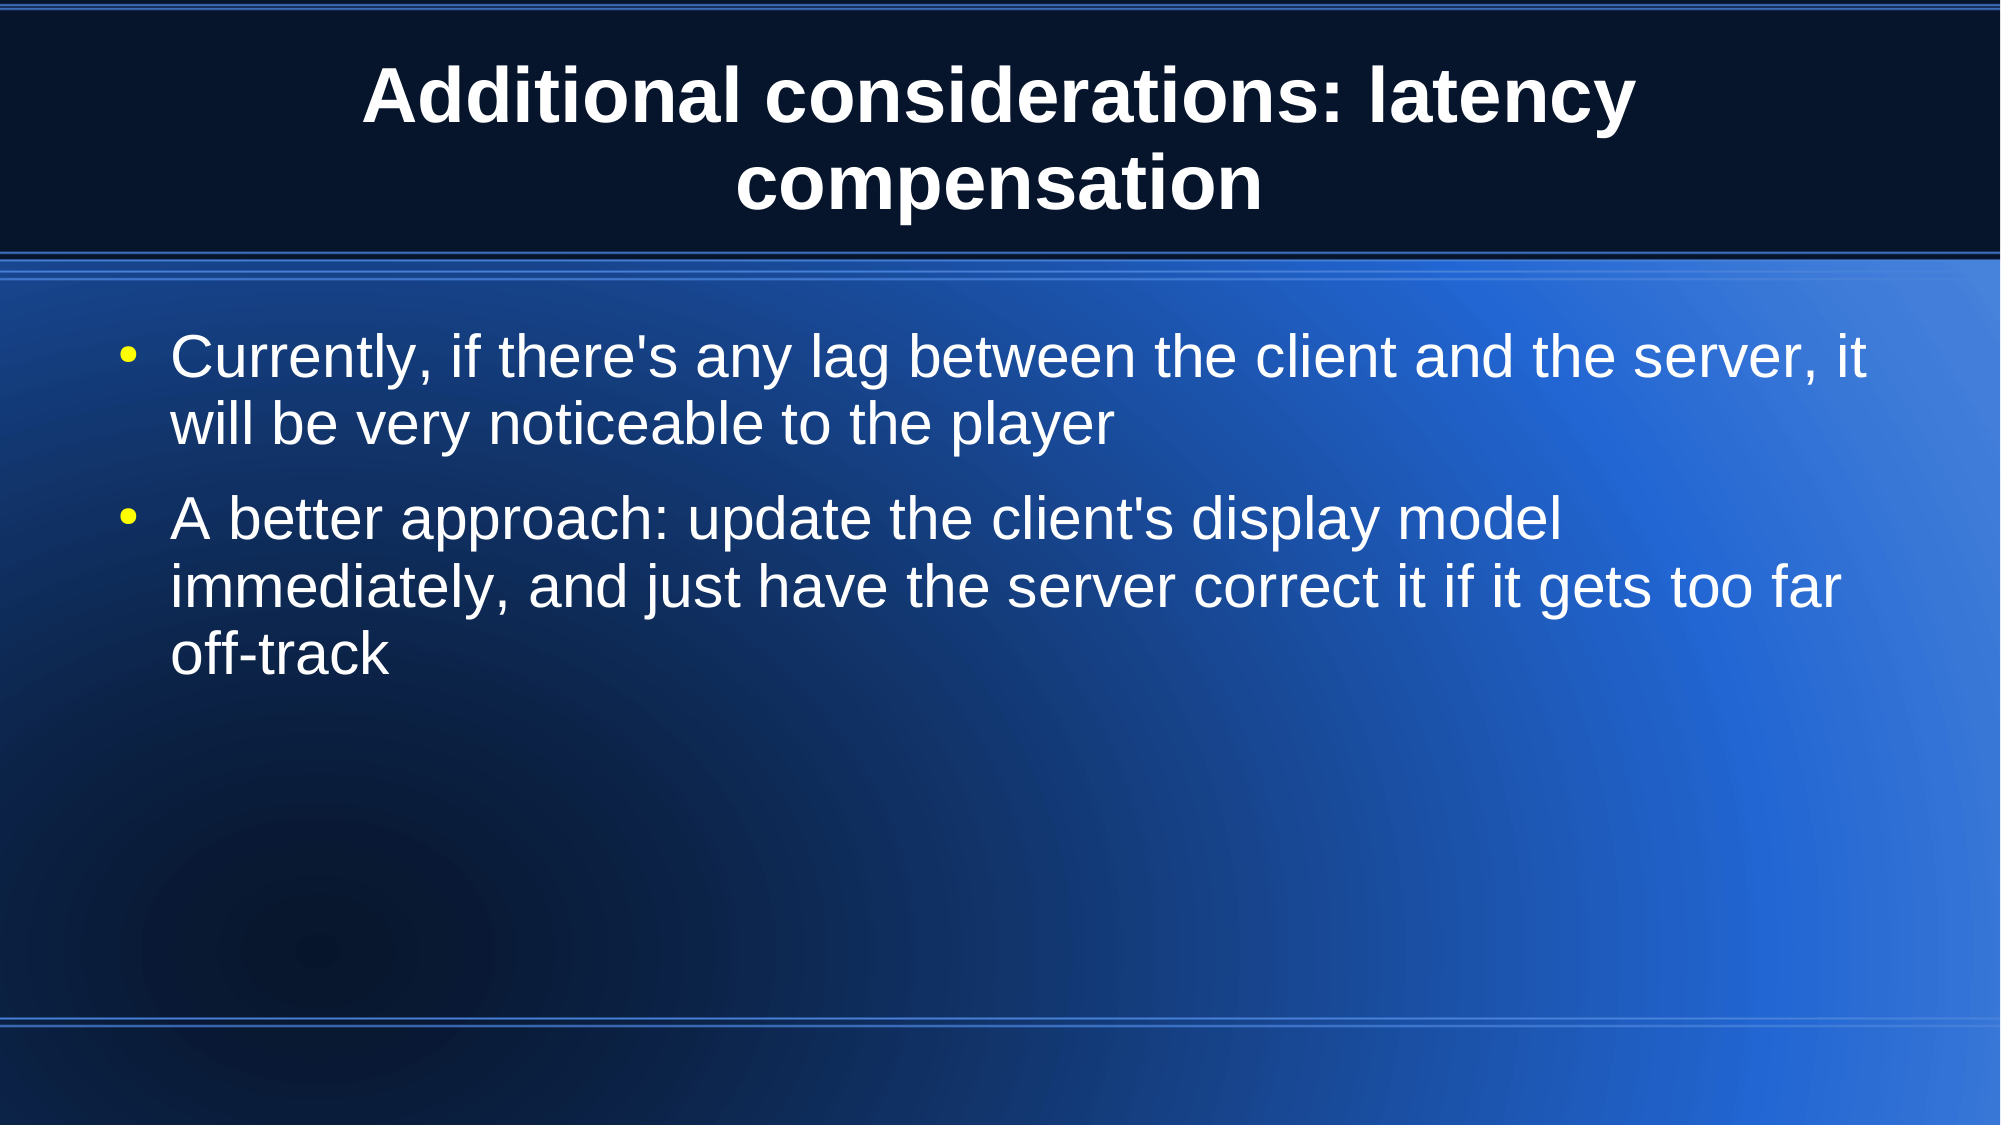

# Additional considerations: latency compensation
Currently, if there's any lag between the client and the server, it will be very noticeable to the player
A better approach: update the client's display model immediately, and just have the server correct it if it gets too far off-track